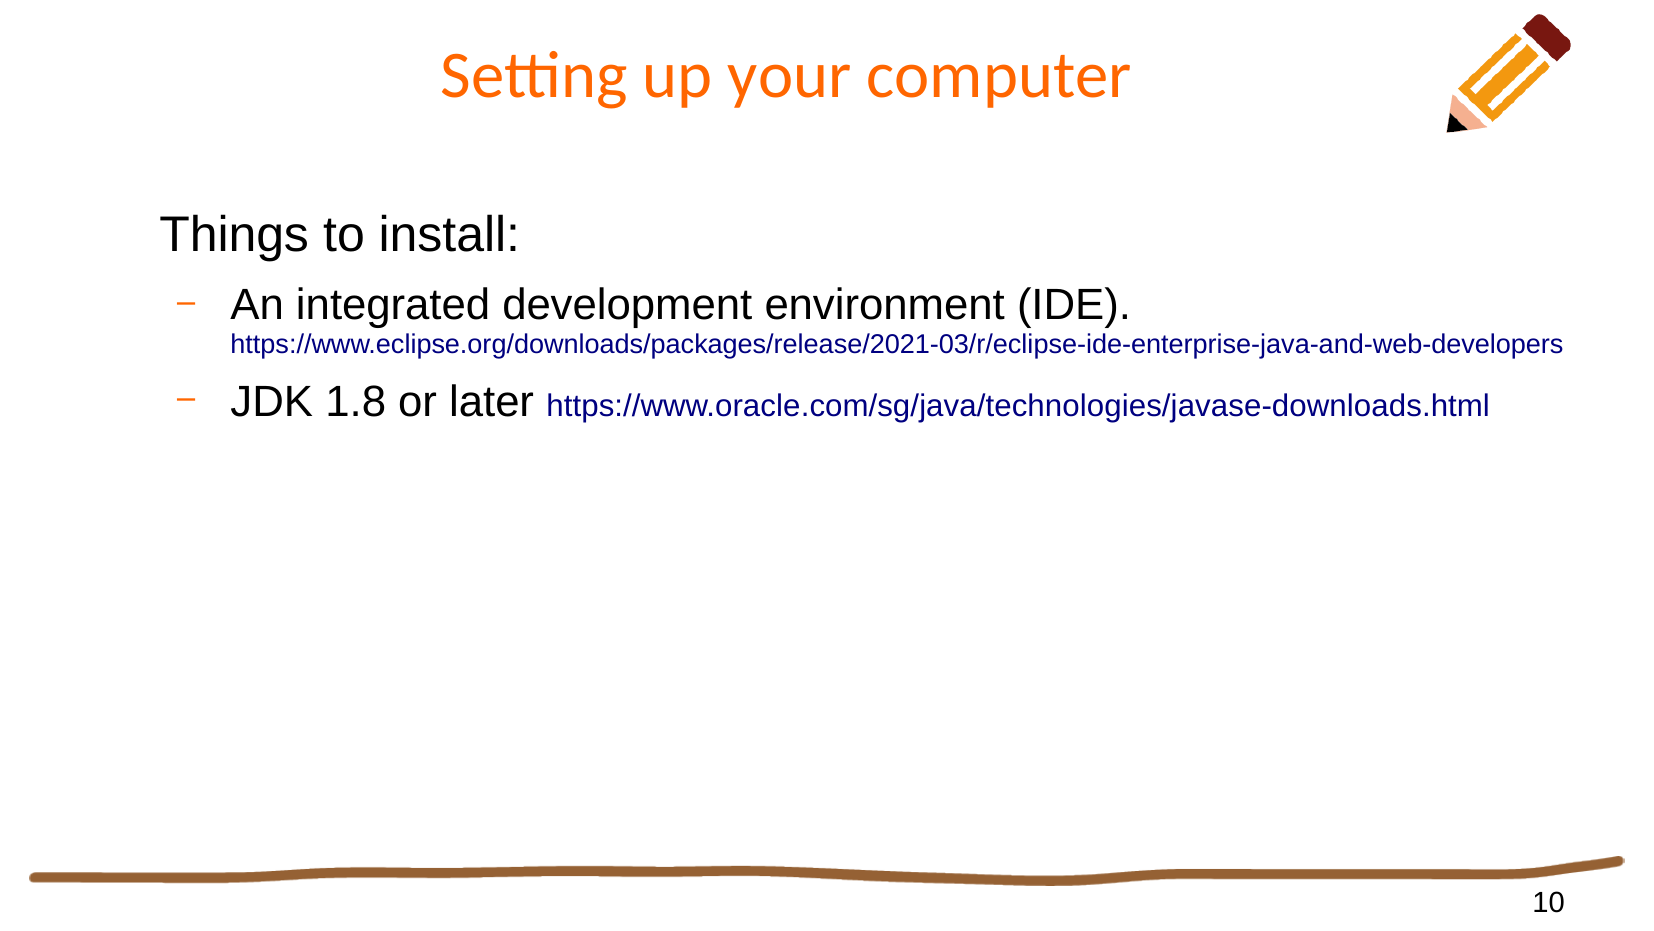

# Setting up your computer
Things to install:
An integrated development environment (IDE). https://www.eclipse.org/downloads/packages/release/2021-03/r/eclipse-ide-enterprise-java-and-web-developers
JDK 1.8 or later https://www.oracle.com/sg/java/technologies/javase-downloads.html
10